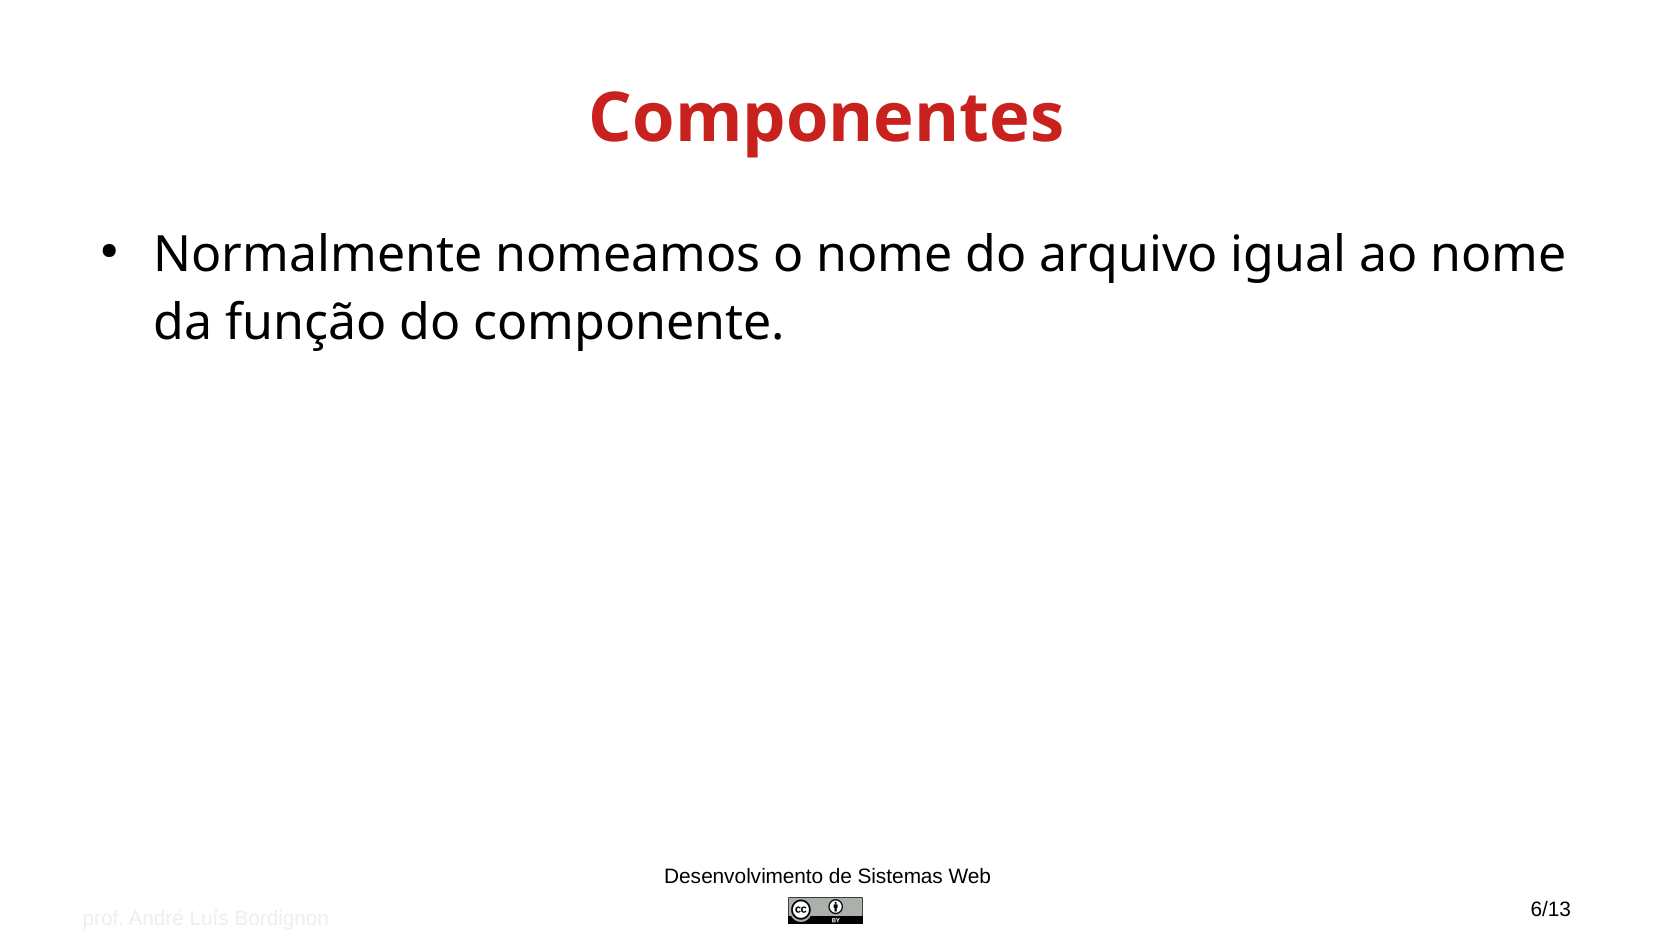

# Componentes
Normalmente nomeamos o nome do arquivo igual ao nome da função do componente.
6
prof. André Luís Bordignon